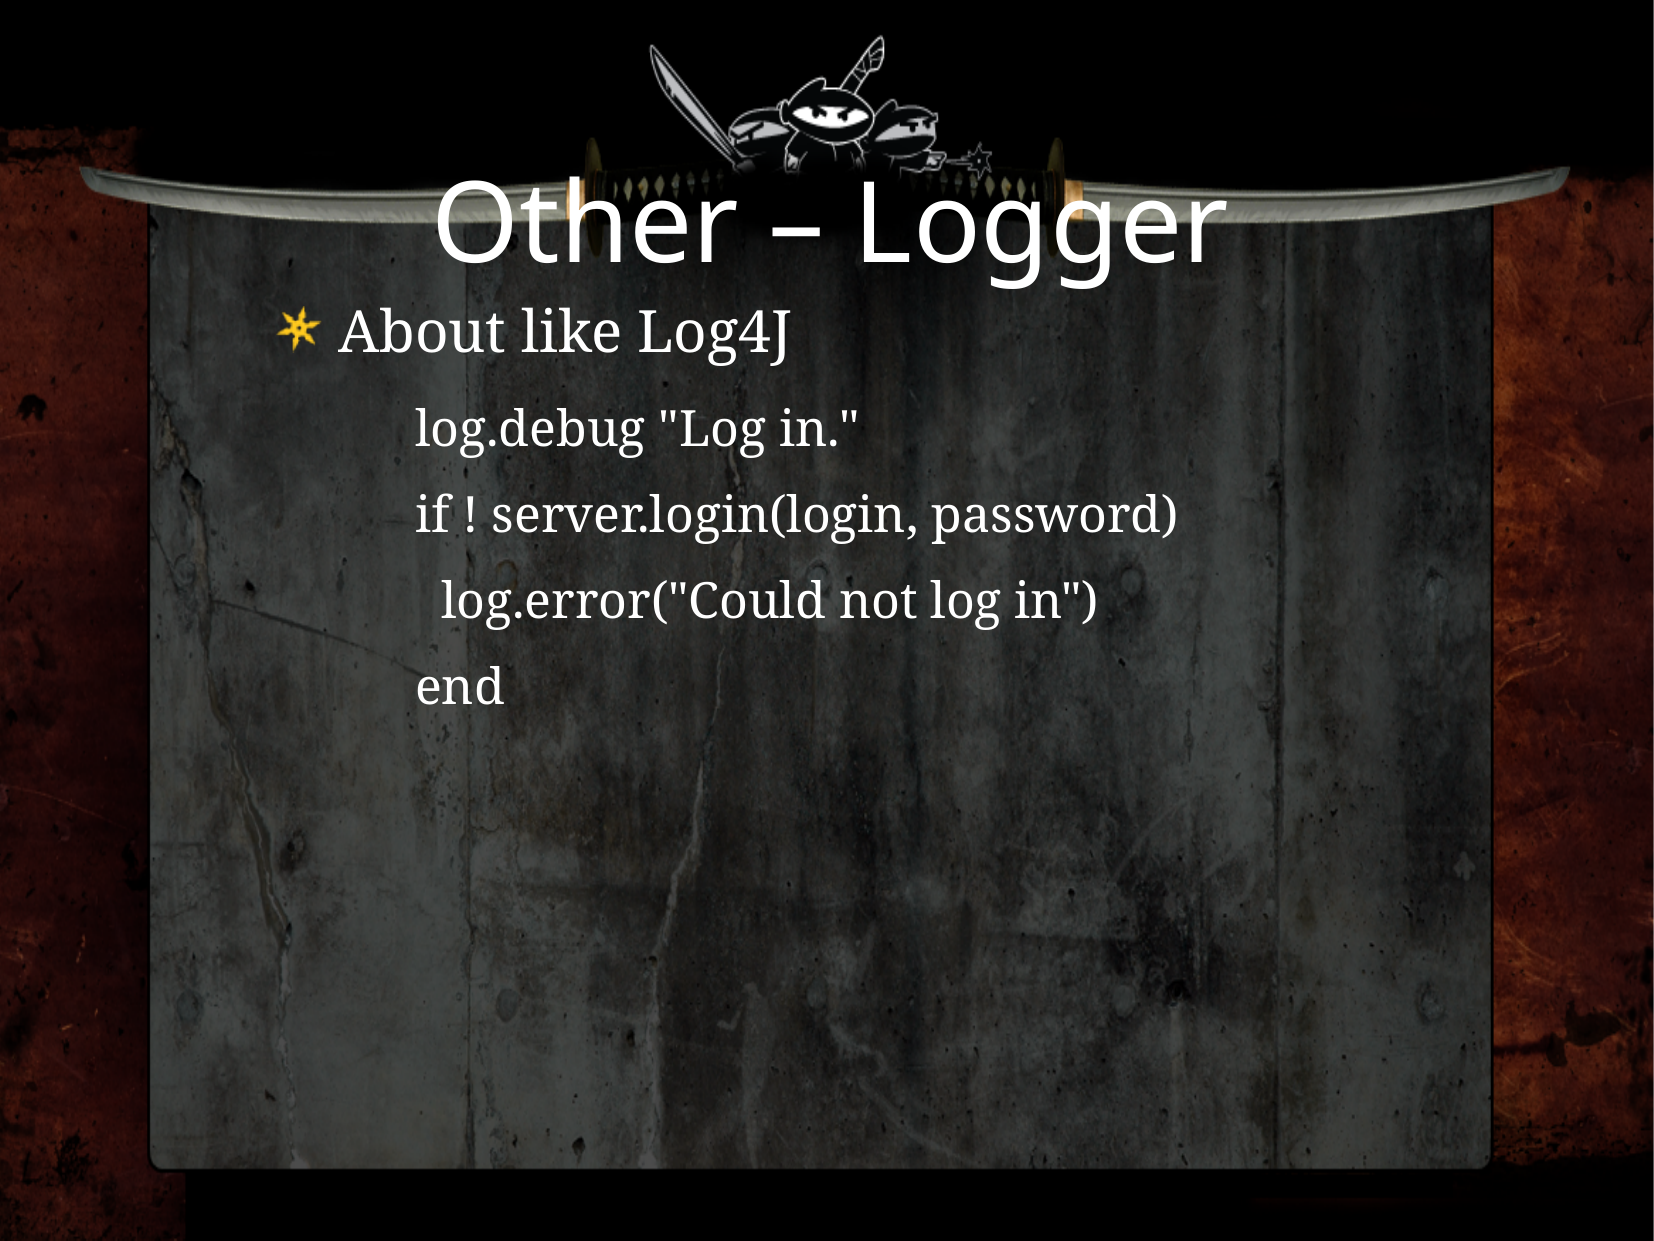

# Other – Logger
About like Log4J
log.debug "Log in."
if ! server.login(login, password)
 log.error("Could not log in")
end